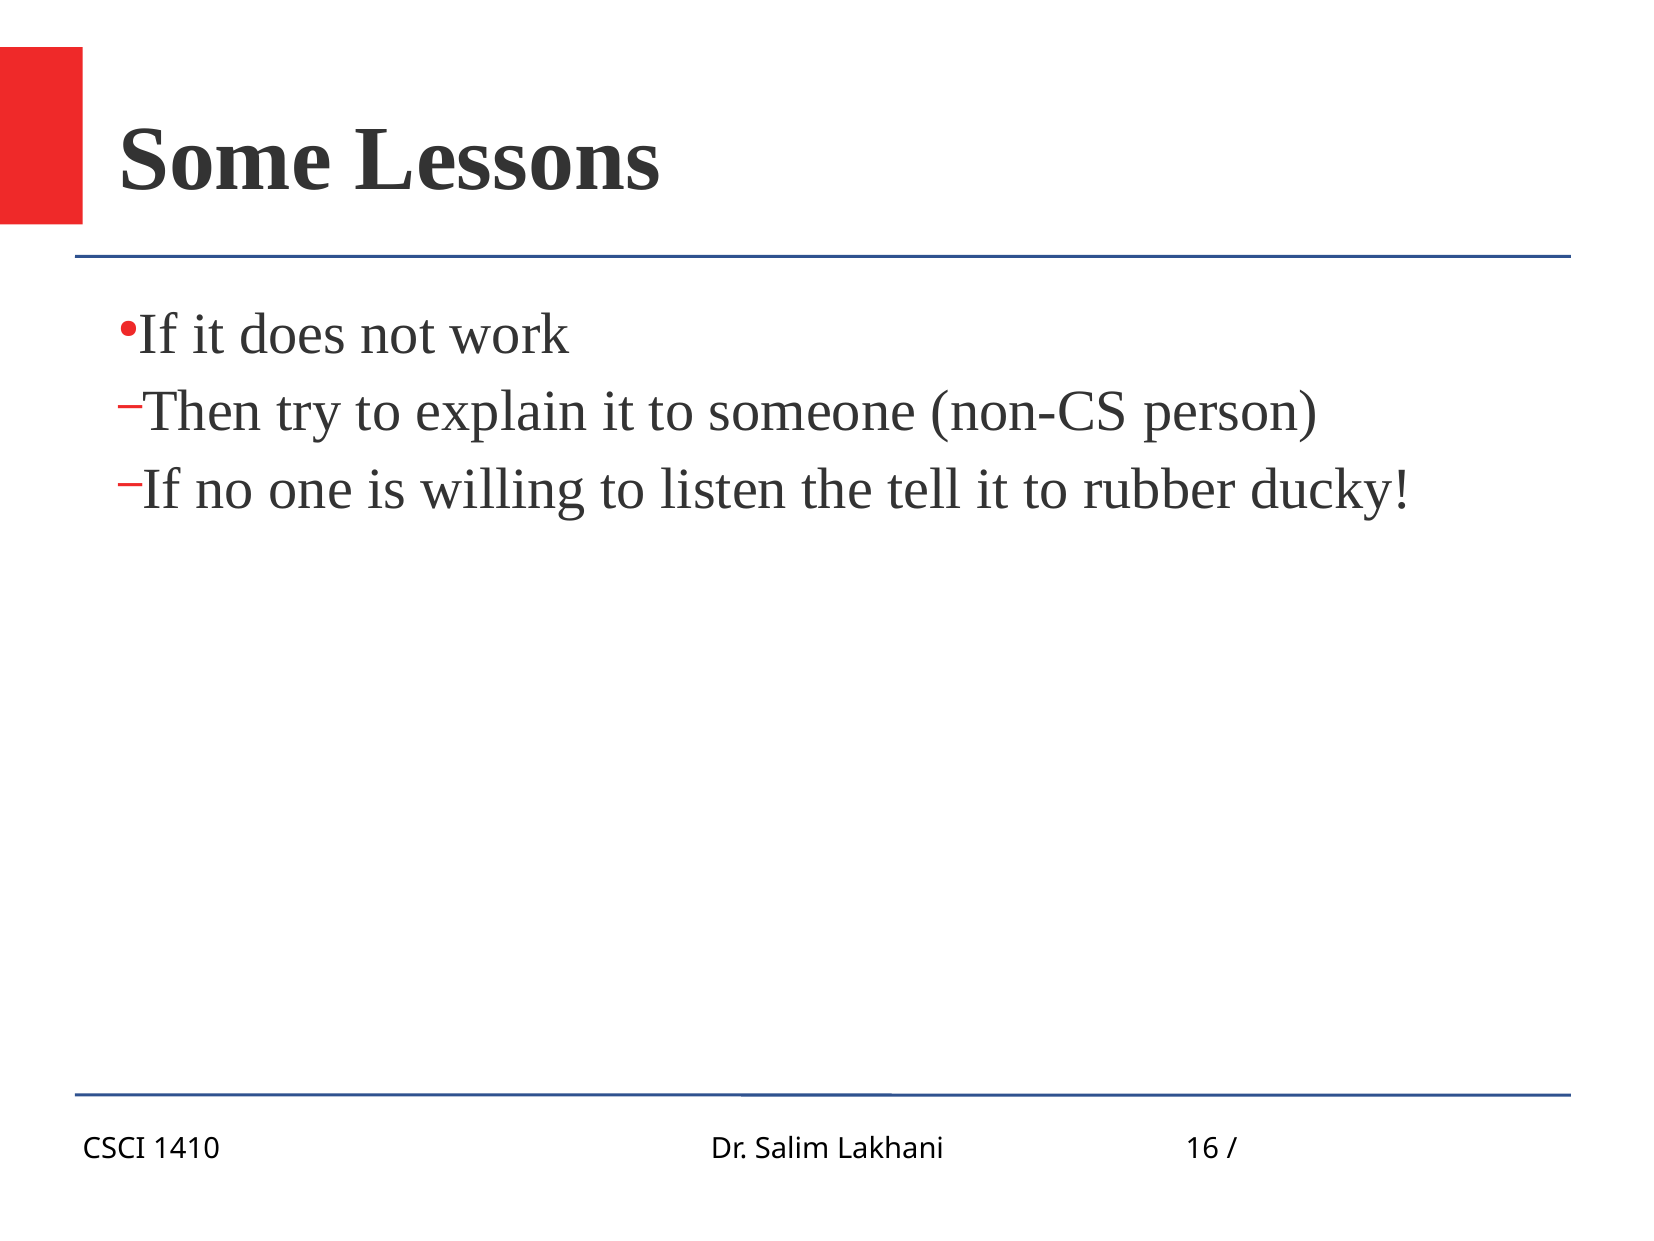

# Some Lessons
If it does not work
Then try to explain it to someone (non-CS person)
If no one is willing to listen the tell it to rubber ducky!
CSCI 1410
Dr. Salim Lakhani